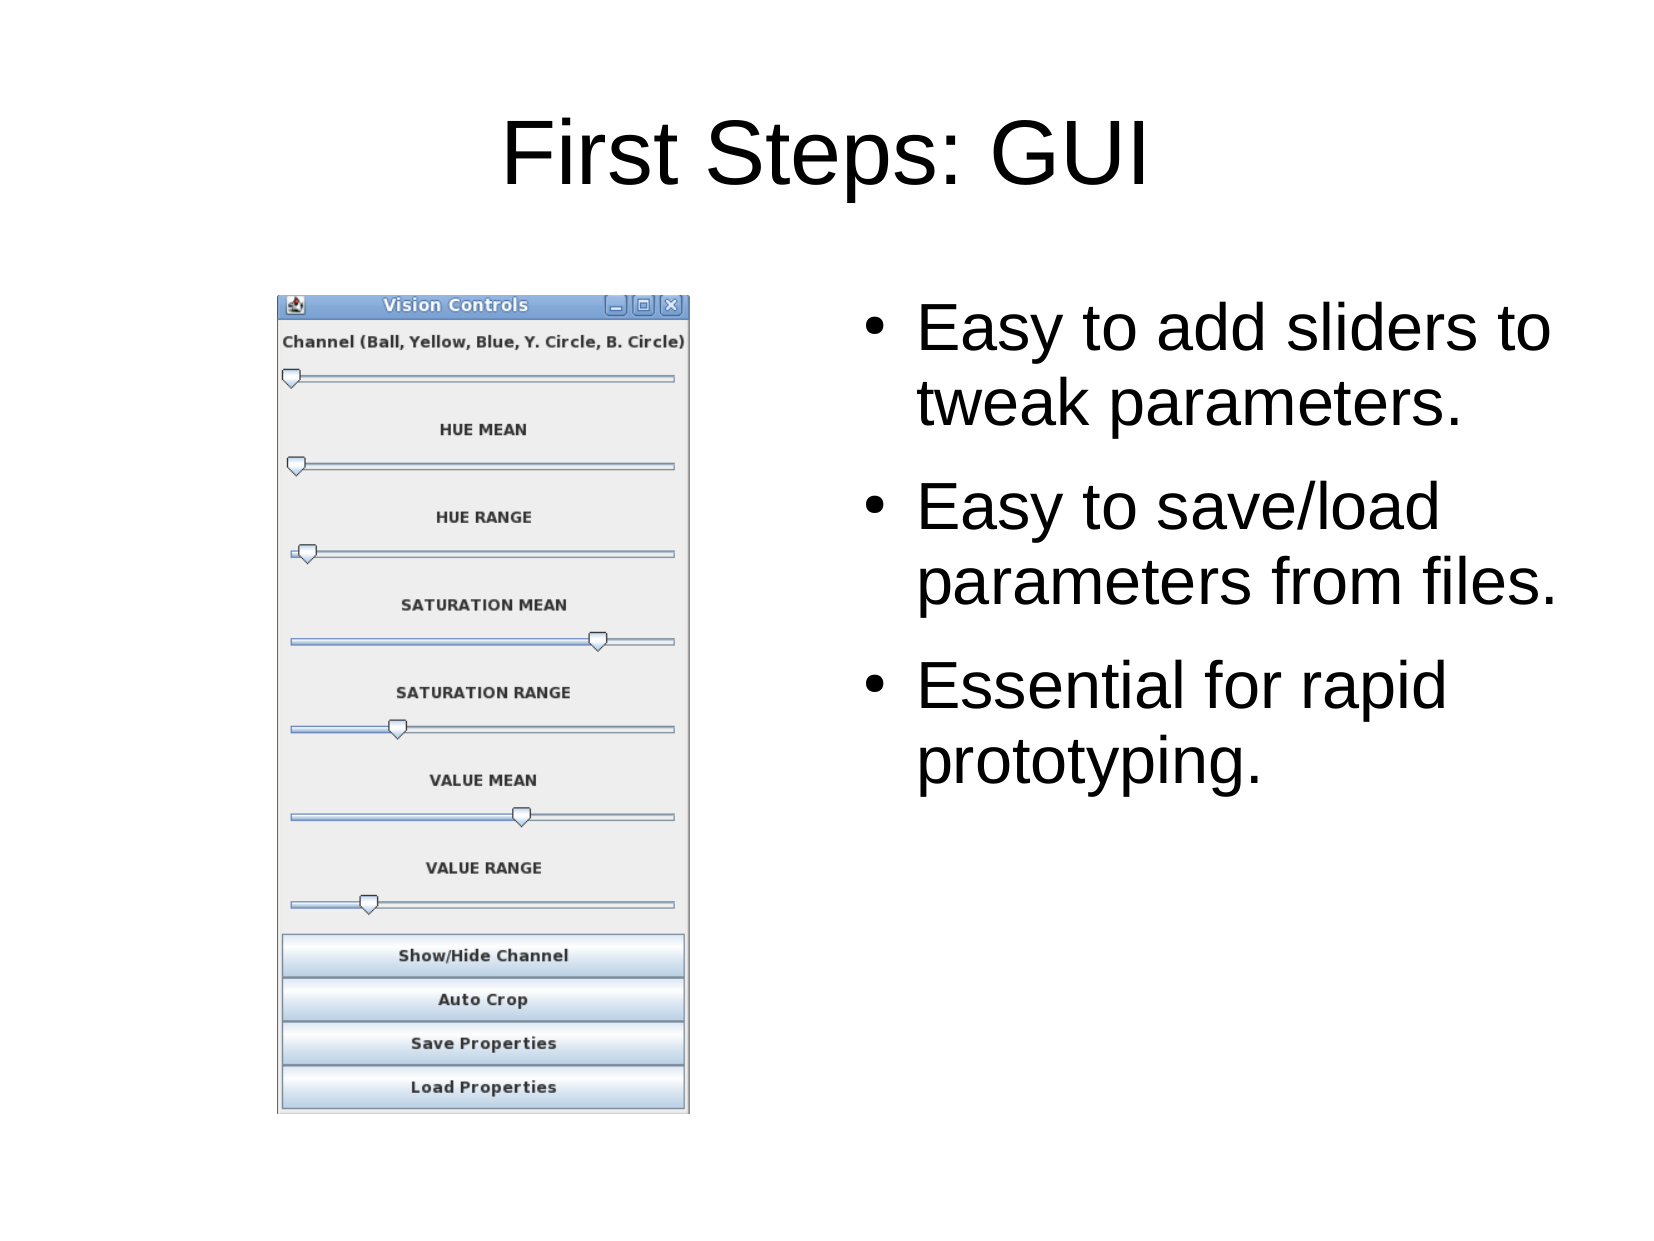

# First Steps: GUI
Easy to add sliders to tweak parameters.
Easy to save/load parameters from files.
Essential for rapid prototyping.